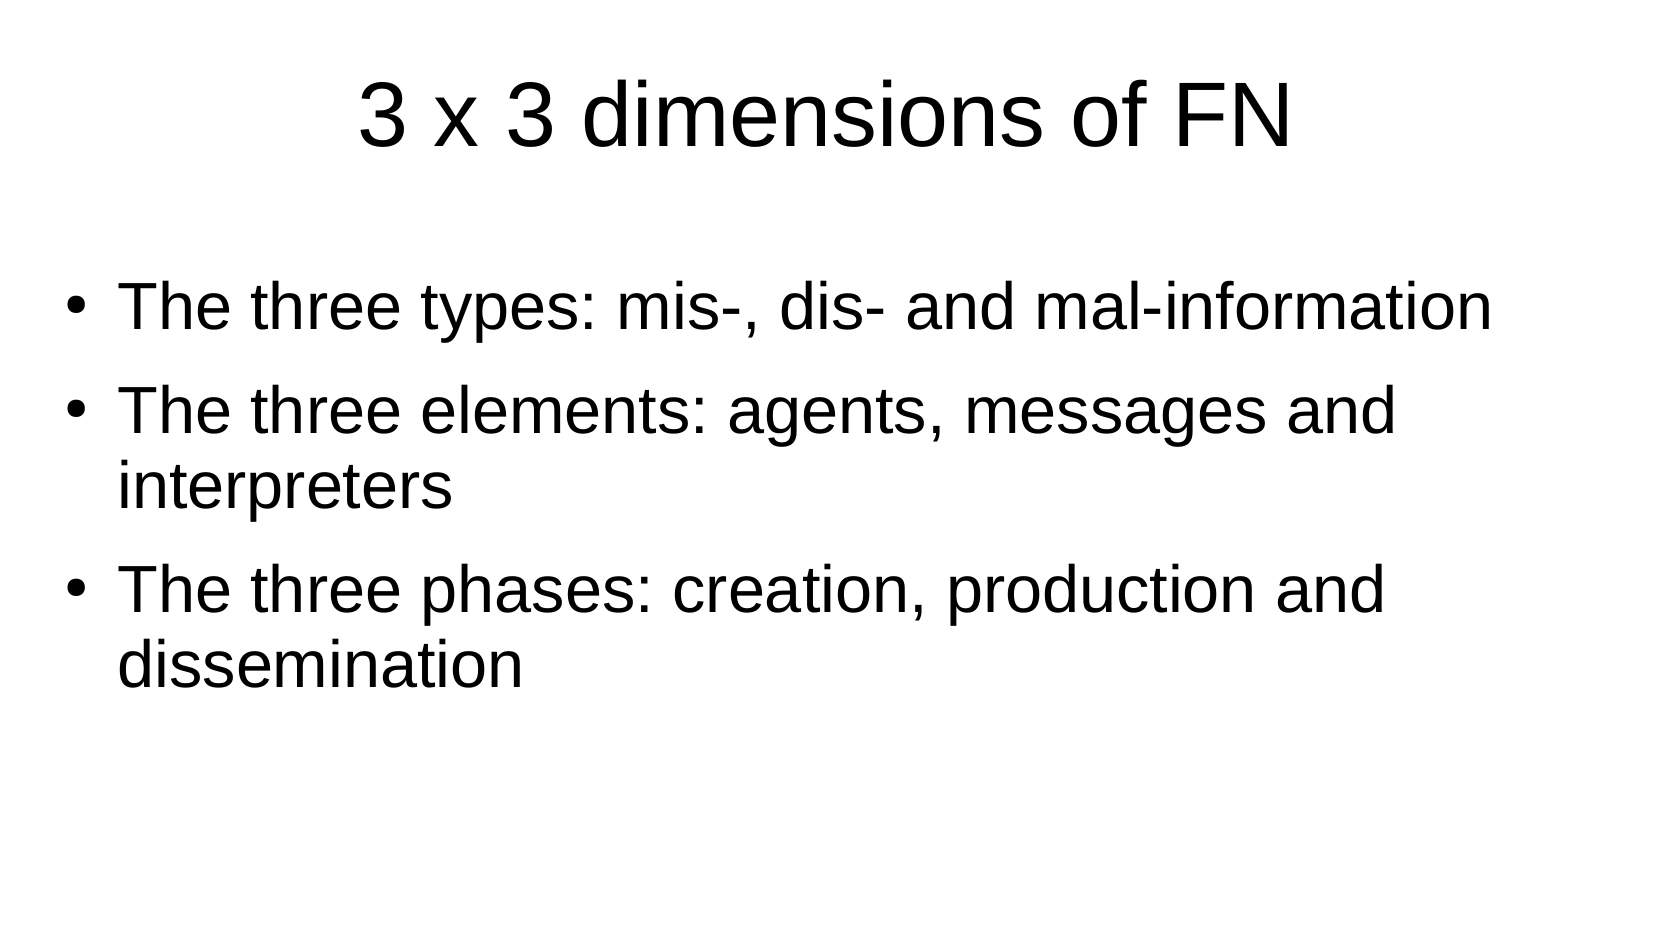

# 3 x 3 dimensions of FN
The three types: mis-, dis- and mal-information
The three elements: agents, messages and interpreters
The three phases: creation, production and dissemination